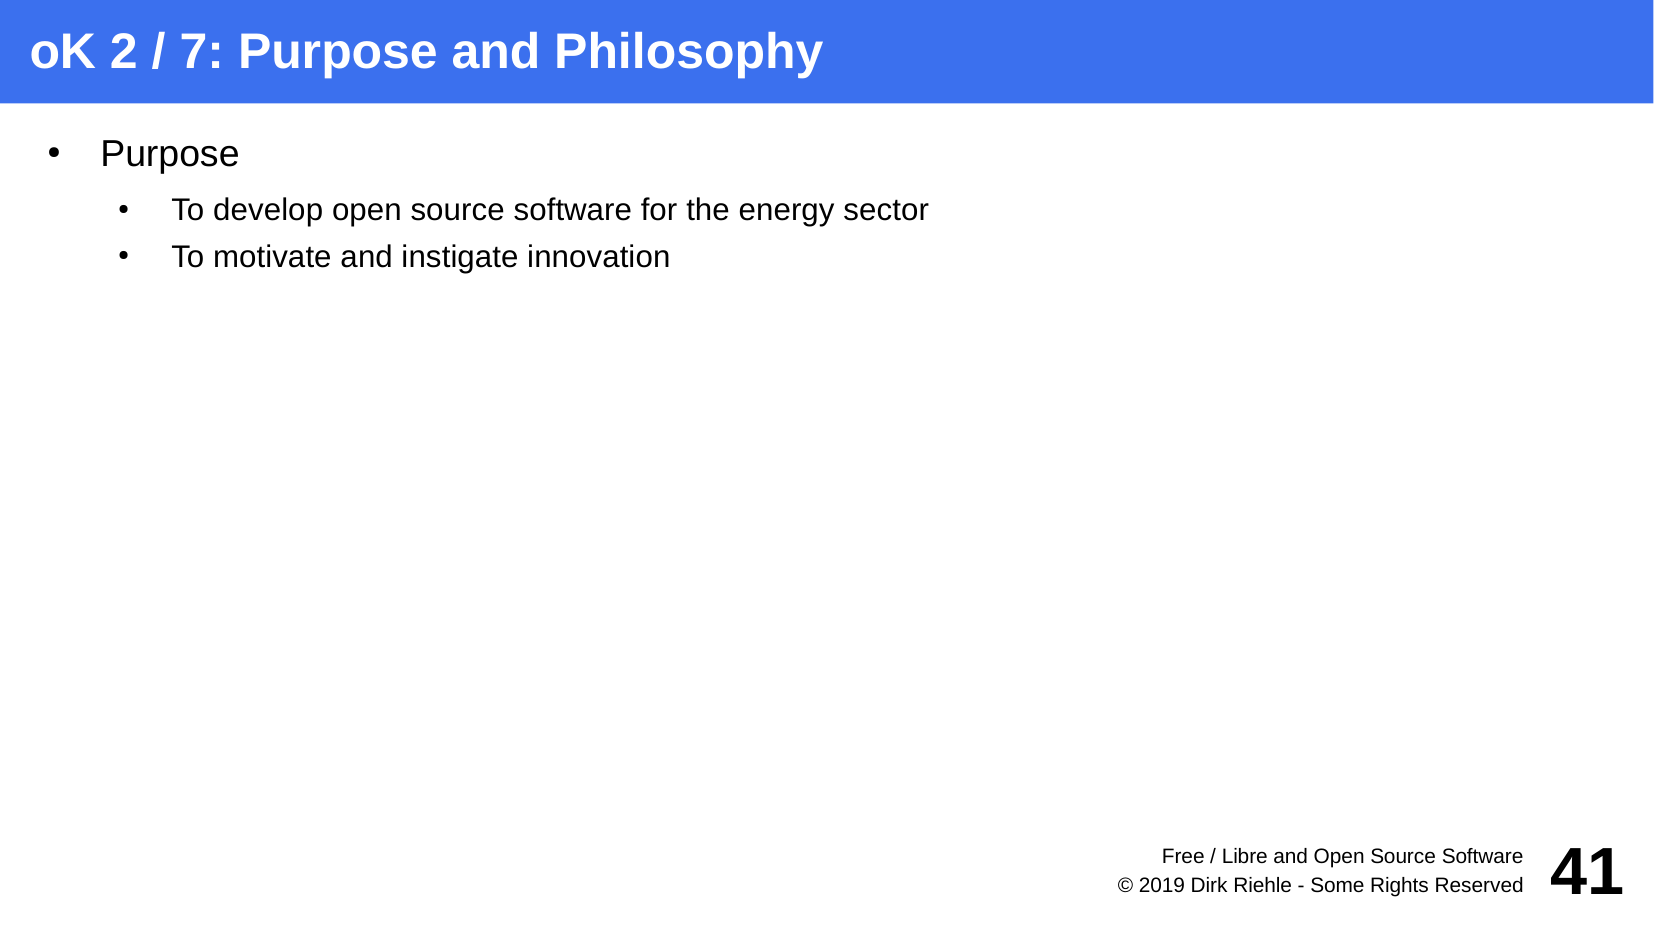

# oK 2 / 7: Purpose and Philosophy
Purpose
To develop open source software for the energy sector
To motivate and instigate innovation
Free / Libre and Open Source Software
41
© 2019 Dirk Riehle - Some Rights Reserved